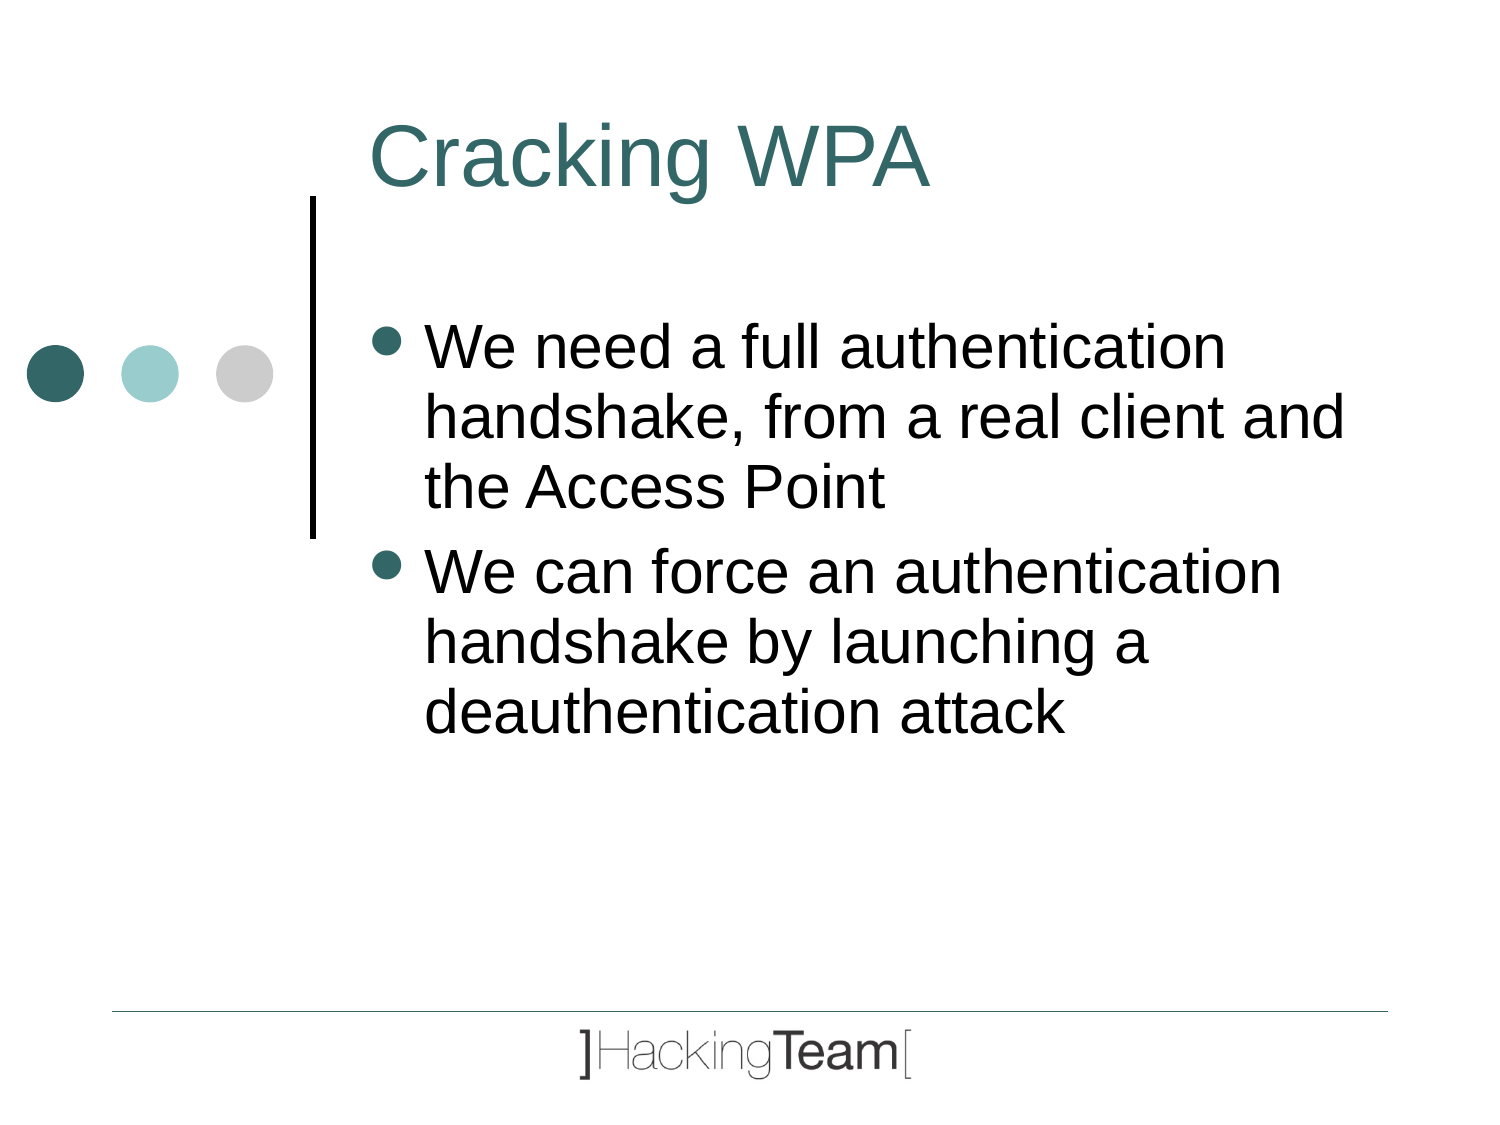

# Cracking WPA
We need a full authentication handshake, from a real client and the Access Point
We can force an authentication handshake by launching a deauthentication attack